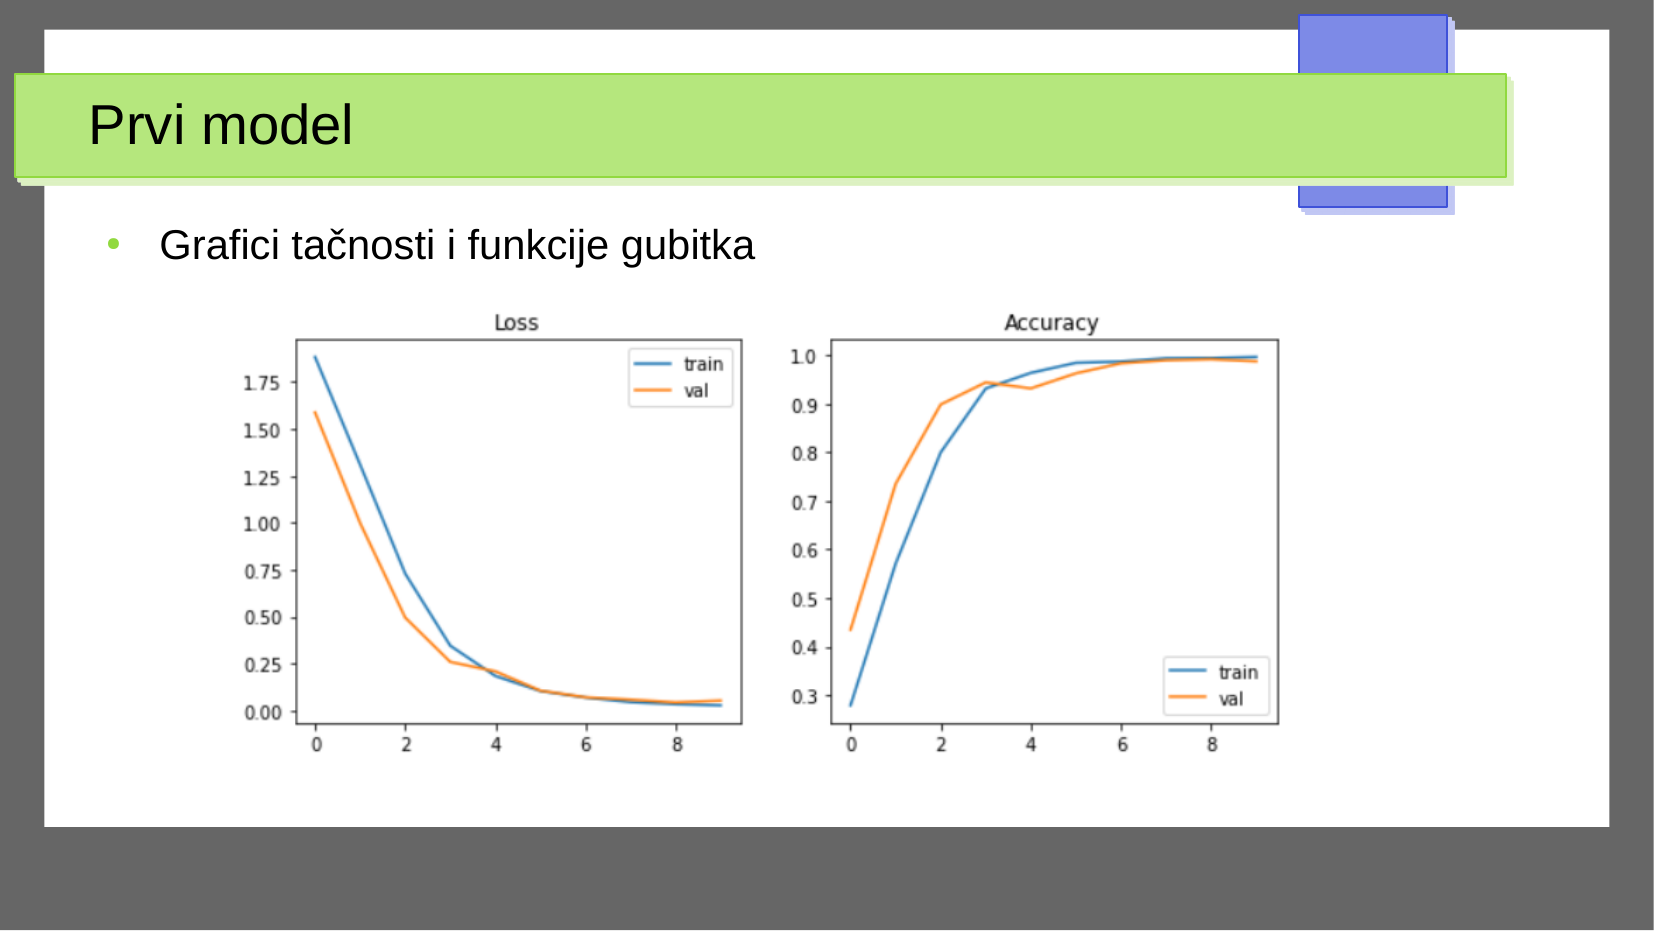

# Prvi model
Grafici tačnosti i funkcije gubitka